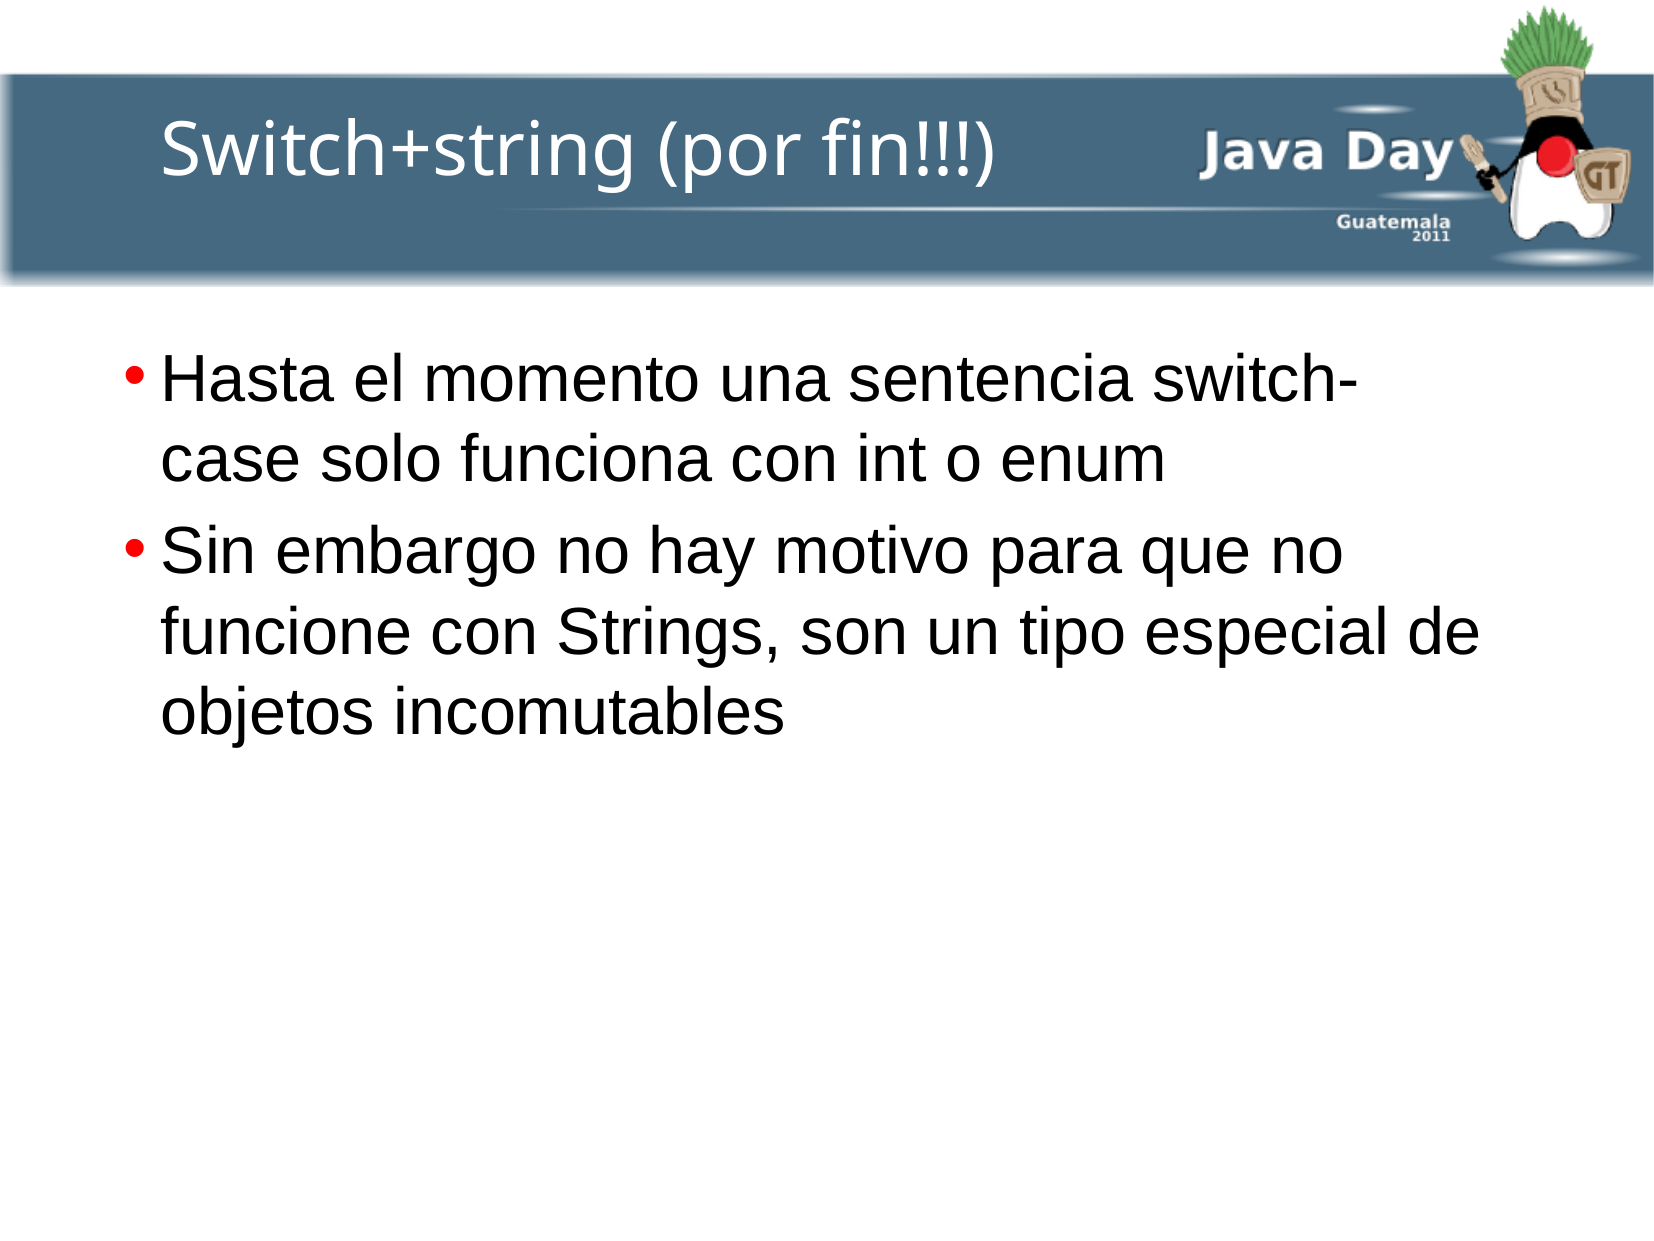

# Switch+string (por fin!!!)
Hasta el momento una sentencia switch-case solo funciona con int o enum
Sin embargo no hay motivo para que no funcione con Strings, son un tipo especial de objetos incomutables